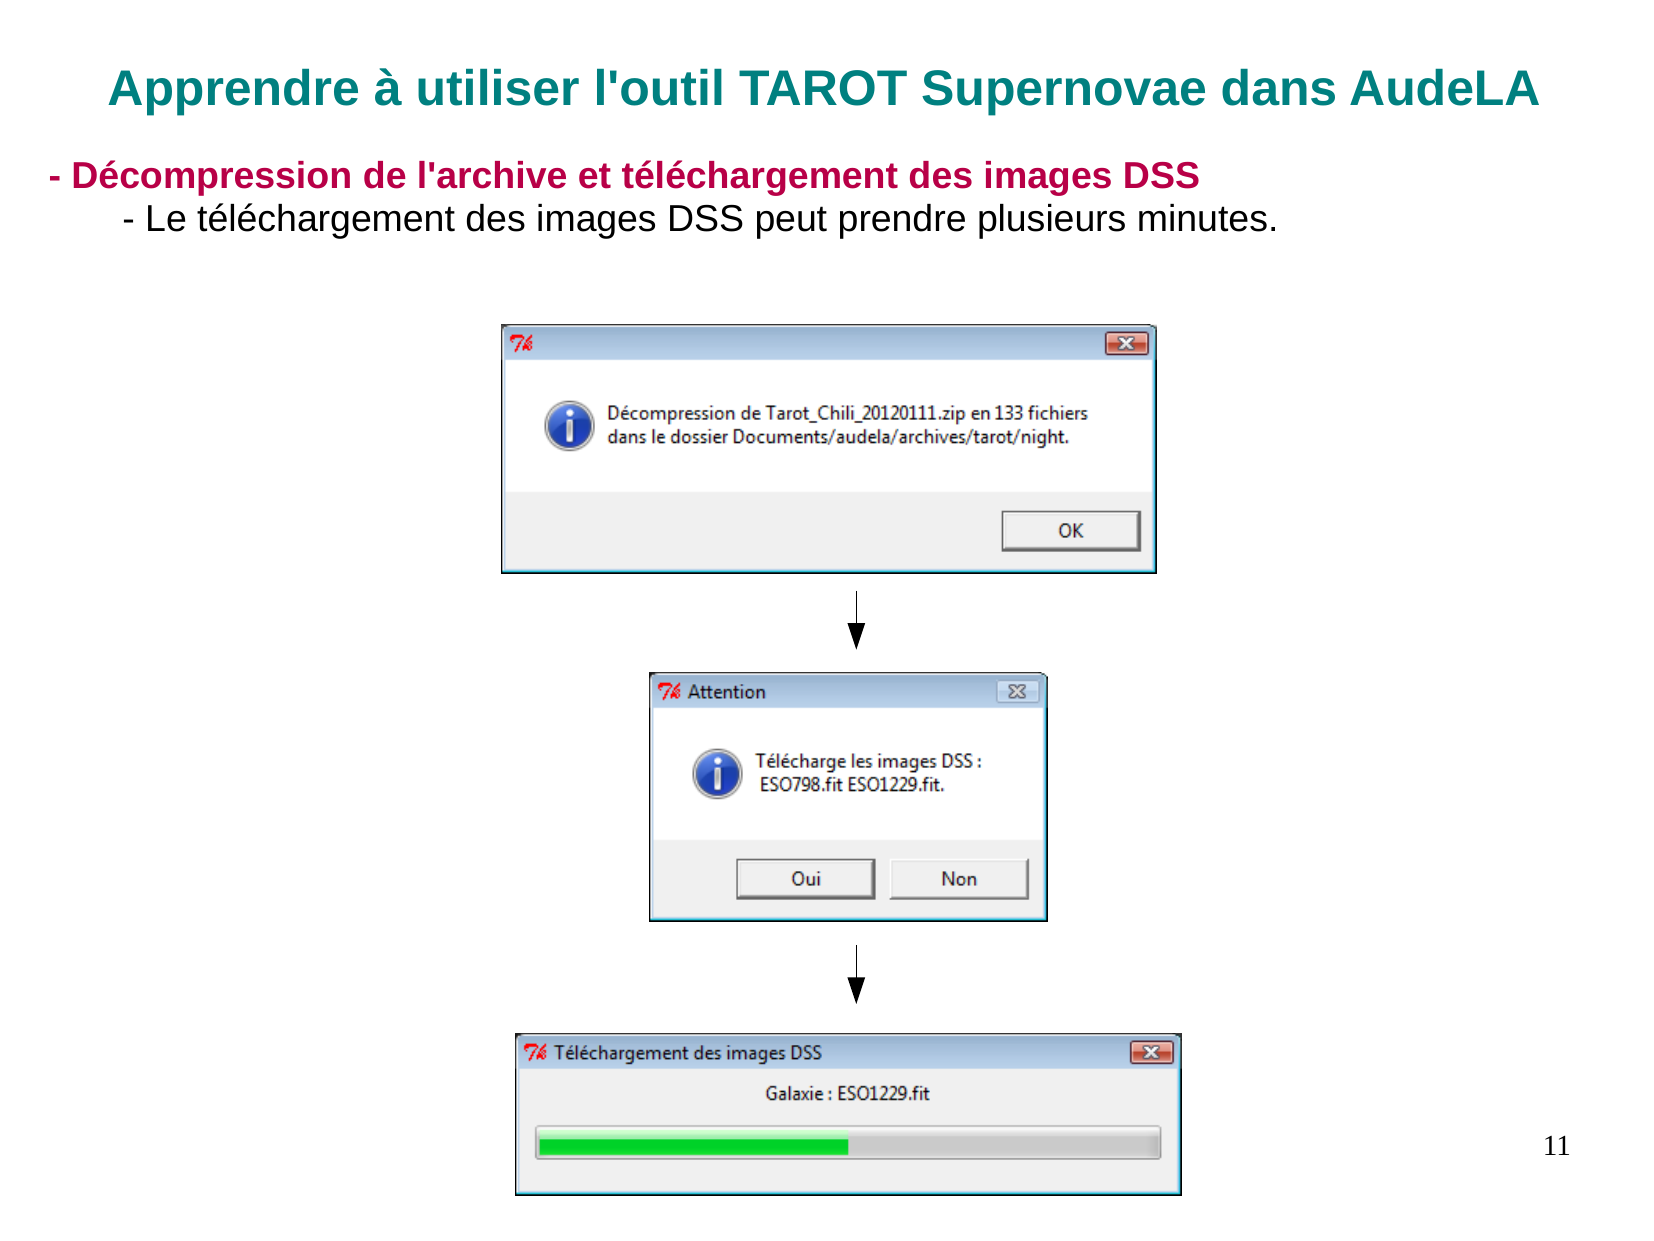

Apprendre à utiliser l'outil TAROT Supernovae dans AudeLA
- Décompression de l'archive et téléchargement des images DSS
	- Le téléchargement des images DSS peut prendre plusieurs minutes.
Découvrir des supernovae avec TAROT
11